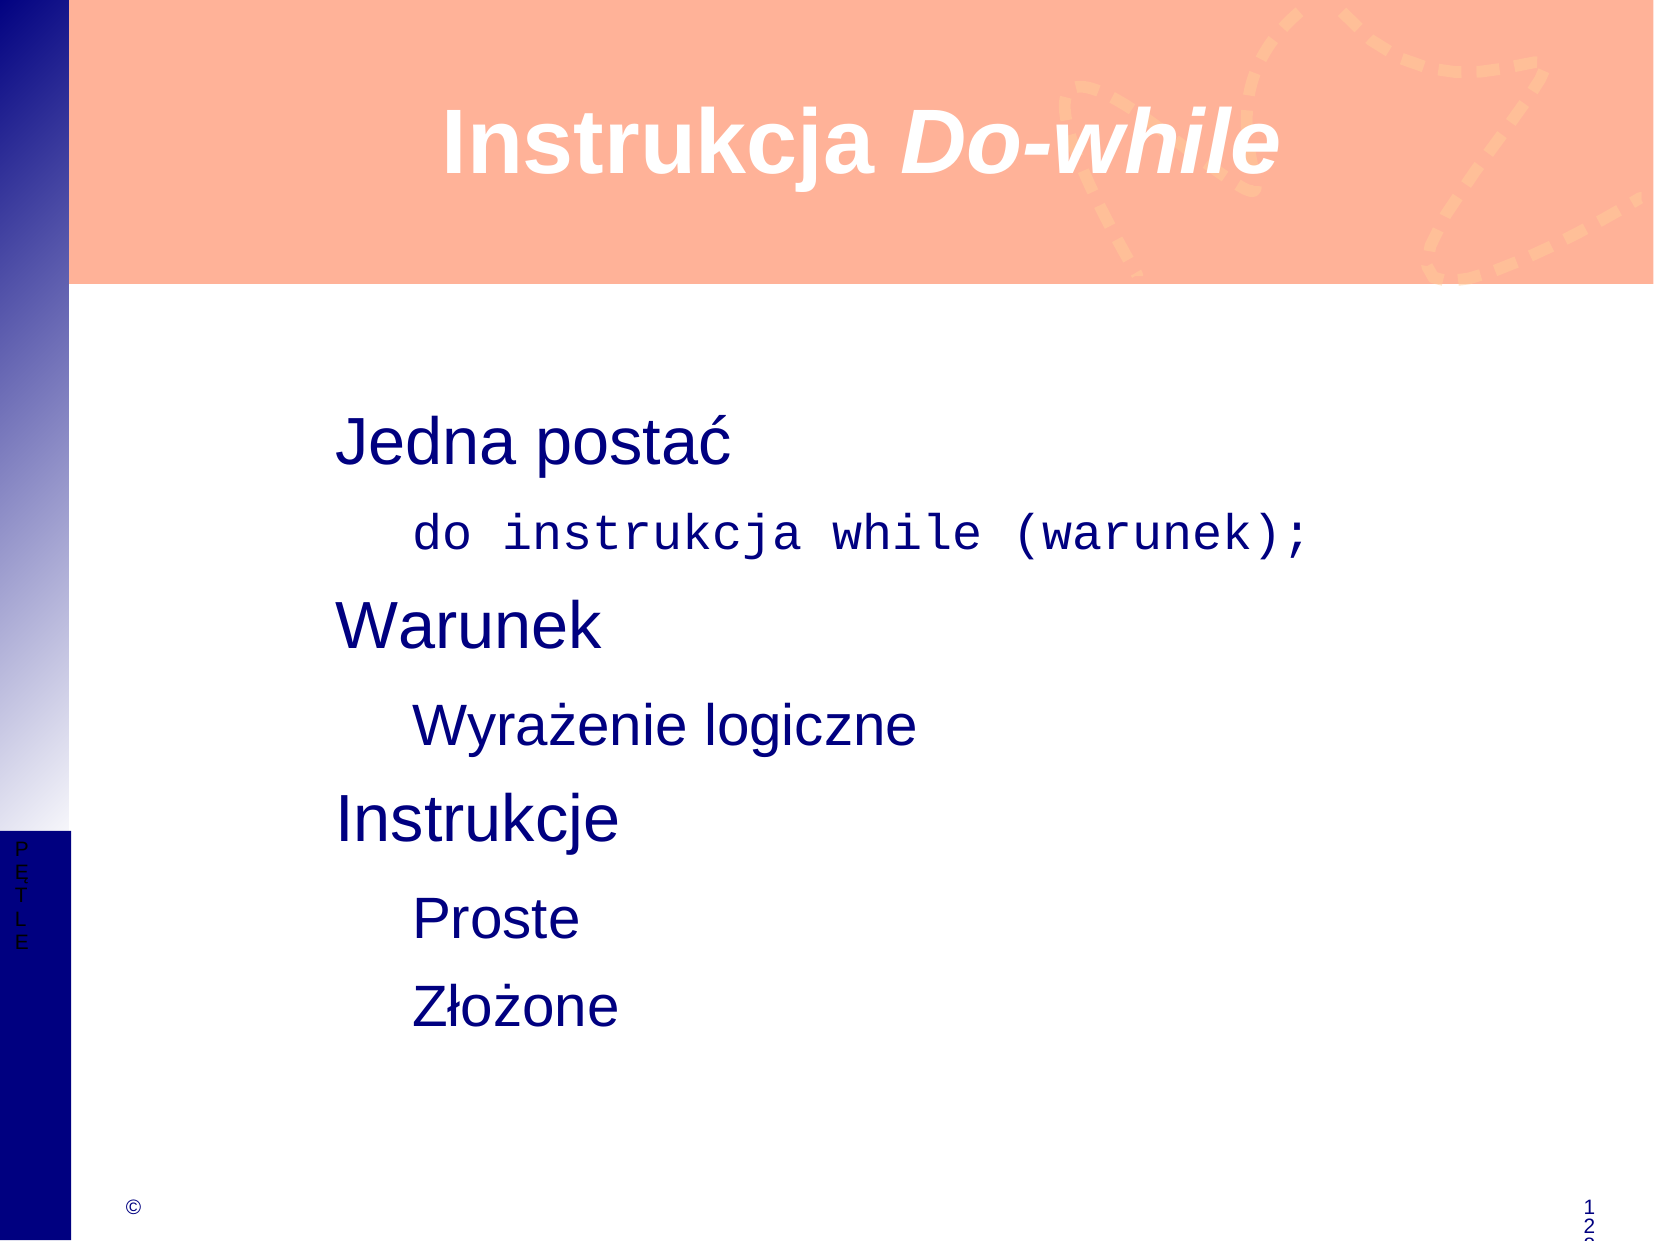

# Instrukcja Do-while
Jedna postać
do instrukcja while (warunek);
Warunek
Wyrażenie logiczne
Instrukcje
Proste
Złożone
P
Ę
T
L
E